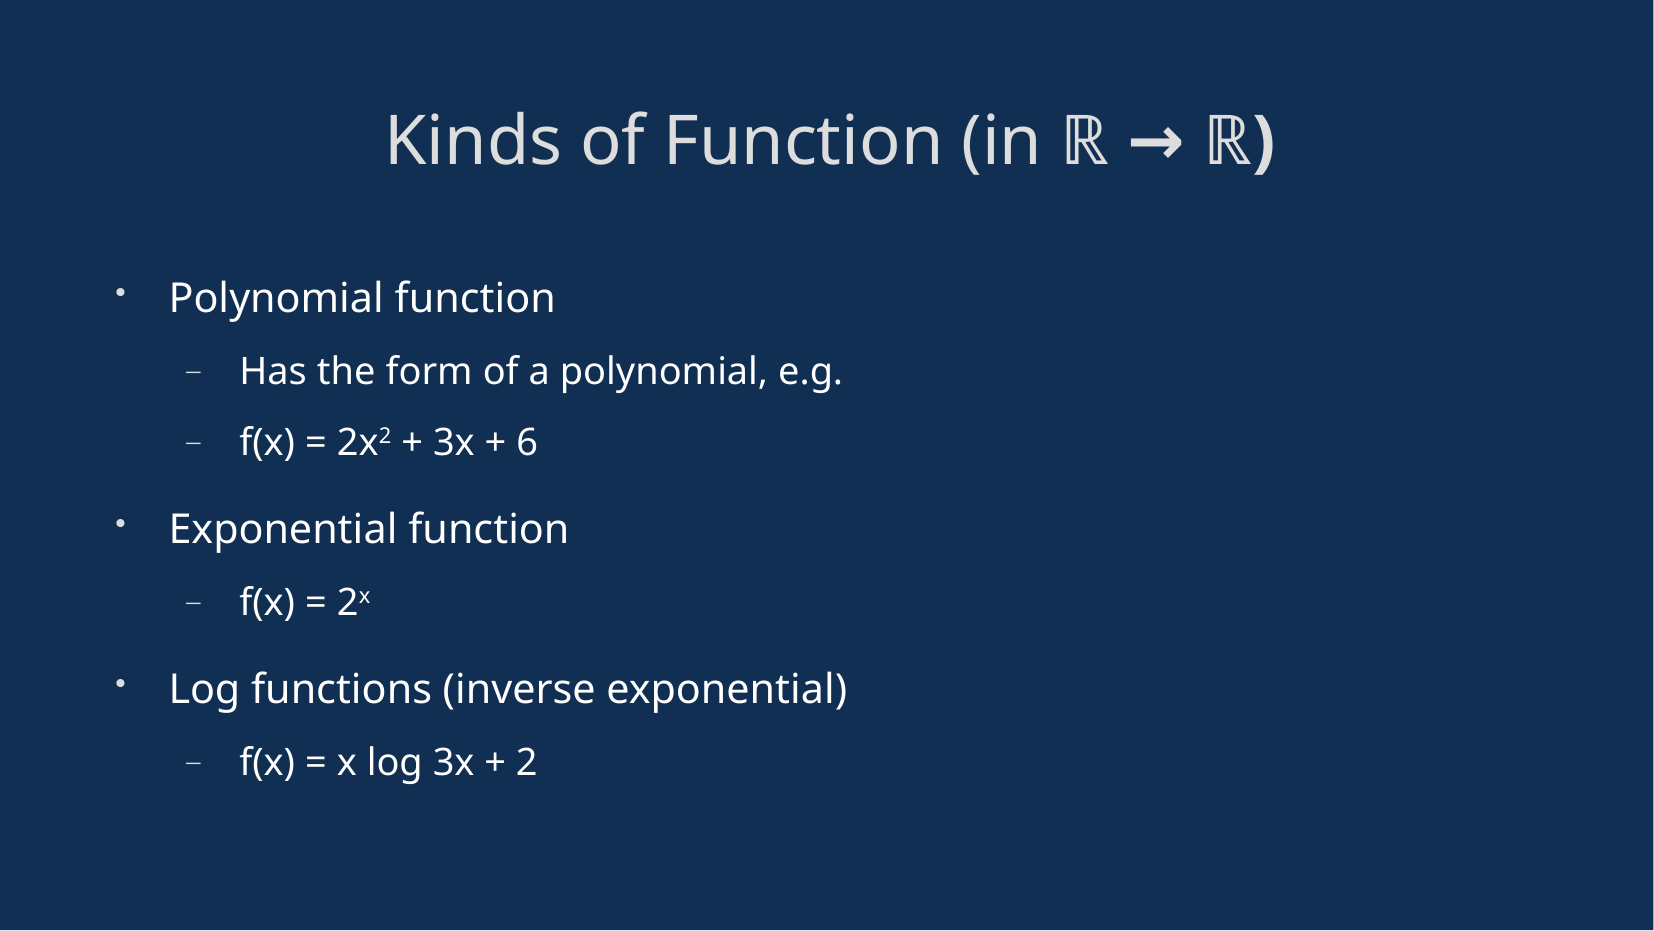

# Kinds of Function (in ℝ → ℝ)
Polynomial function
Has the form of a polynomial, e.g.
f(x) = 2x2 + 3x + 6
Exponential function
f(x) = 2x
Log functions (inverse exponential)
f(x) = x log 3x + 2